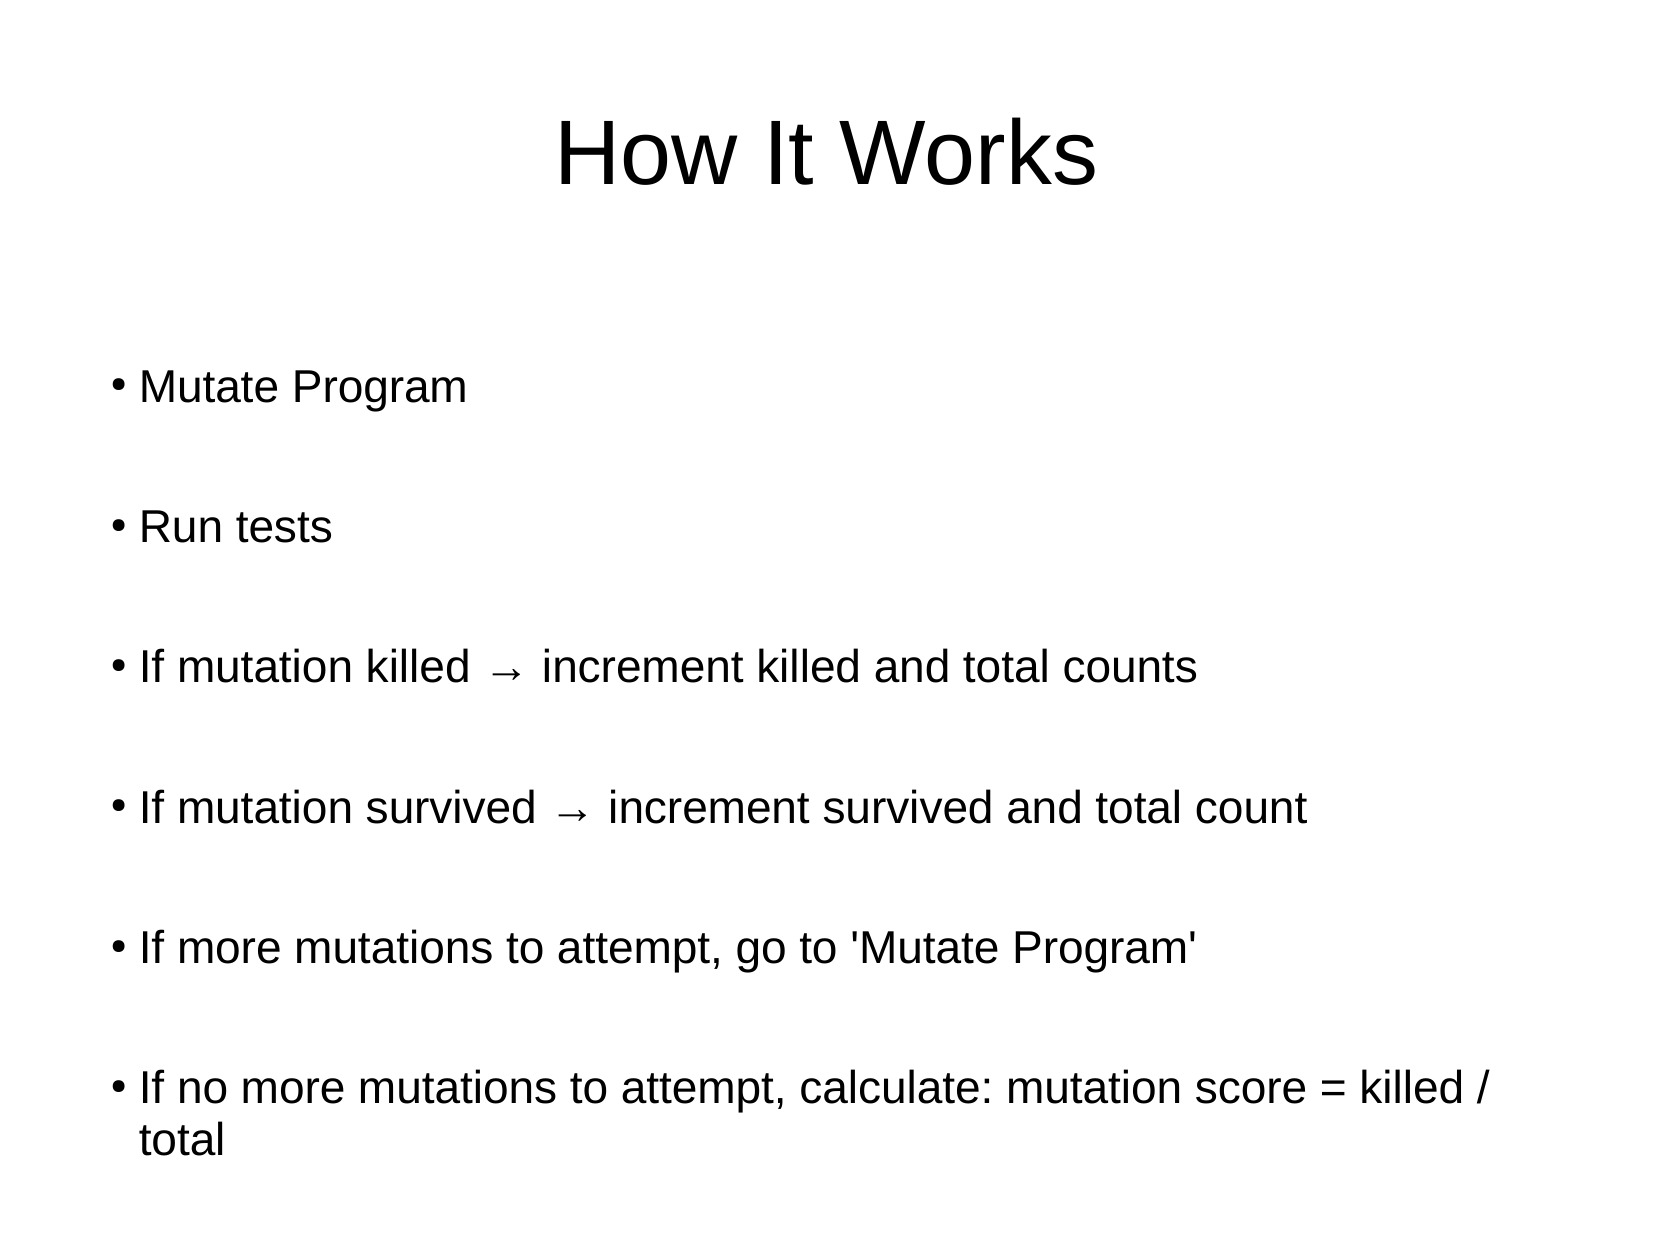

# How It Works
Mutate Program
Run tests
If mutation killed → increment killed and total counts
If mutation survived → increment survived and total count
If more mutations to attempt, go to 'Mutate Program'
If no more mutations to attempt, calculate: mutation score = killed / total